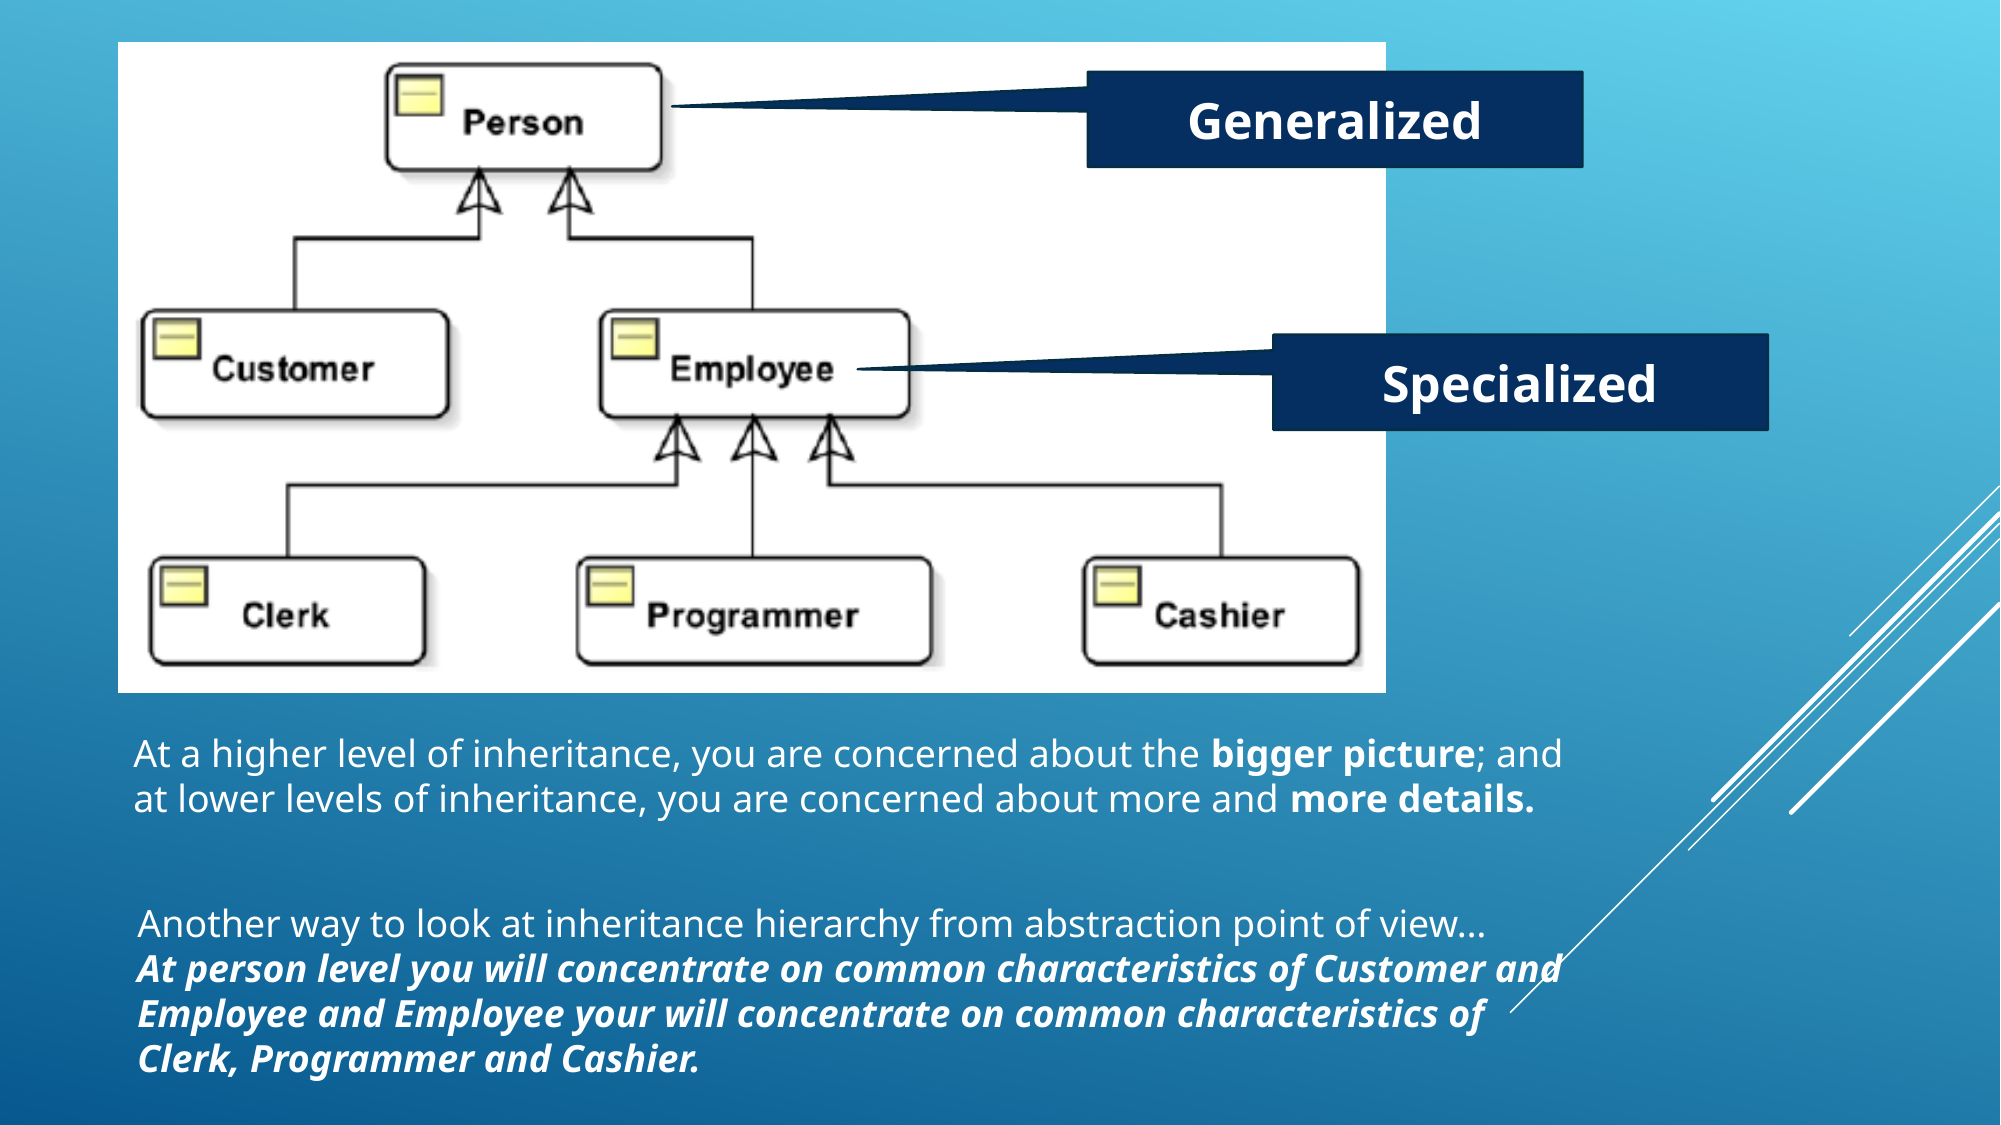

Generalized
Specialized
At a higher level of inheritance, you are concerned about the bigger picture; and at lower levels of inheritance, you are concerned about more and more details.
Another way to look at inheritance hierarchy from abstraction point of view…
At person level you will concentrate on common characteristics of Customer and Employee and Employee your will concentrate on common characteristics of Clerk, Programmer and Cashier.